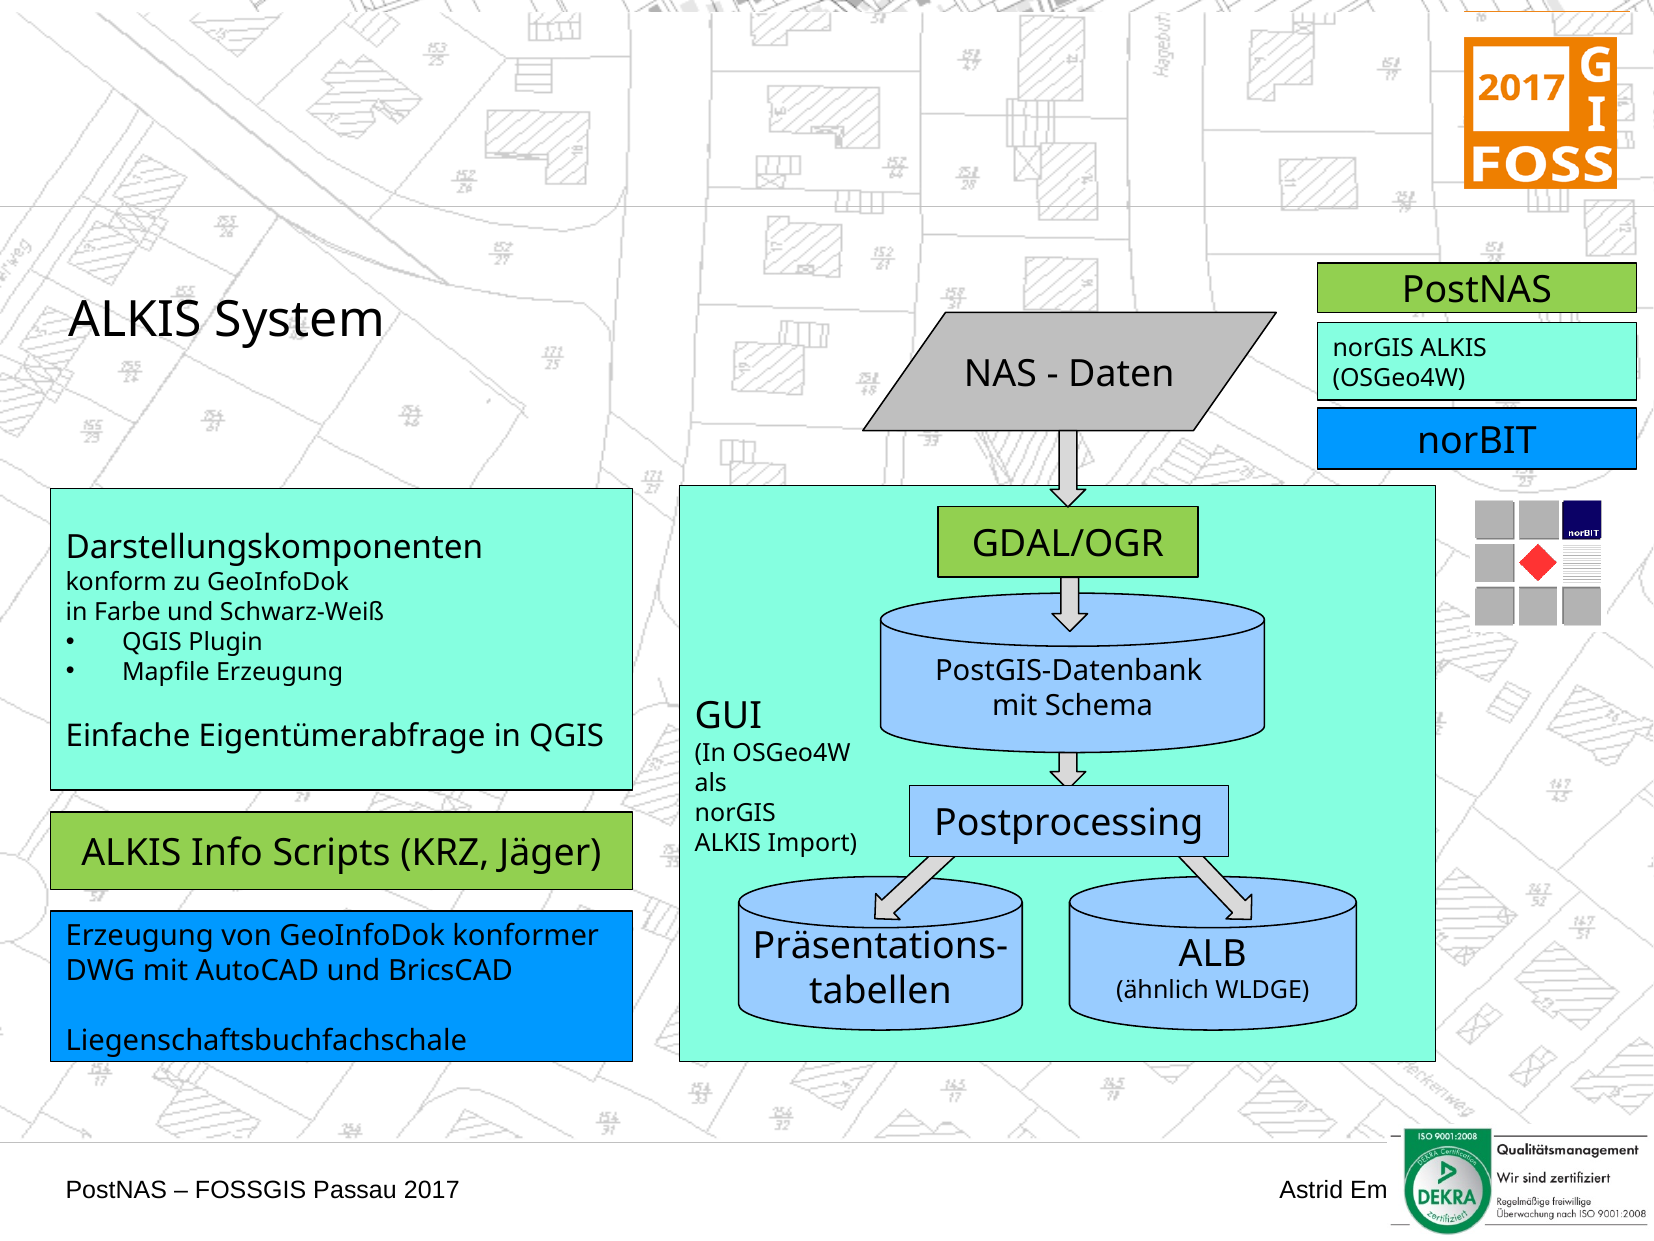

# ALKIS System
PostNAS
NAS - Daten
norGIS ALKIS
(OSGeo4W)
norBIT
GUI
(In OSGeo4W
als
norGIS
ALKIS Import)
Darstellungskomponenten
konform zu GeoInfoDok
in Farbe und Schwarz-Weiß
QGIS Plugin
Mapfile Erzeugung
Einfache Eigentümerabfrage in QGIS
GDAL/OGR
PostGIS-Datenbank
mit Schema
Postprocessing
ALKIS Info Scripts (KRZ, Jäger)
Präsentations-
tabellen
ALB
(ähnlich WLDGE)
Erzeugung von GeoInfoDok konformer
DWG mit AutoCAD und BricsCAD
Liegenschaftsbuchfachschale